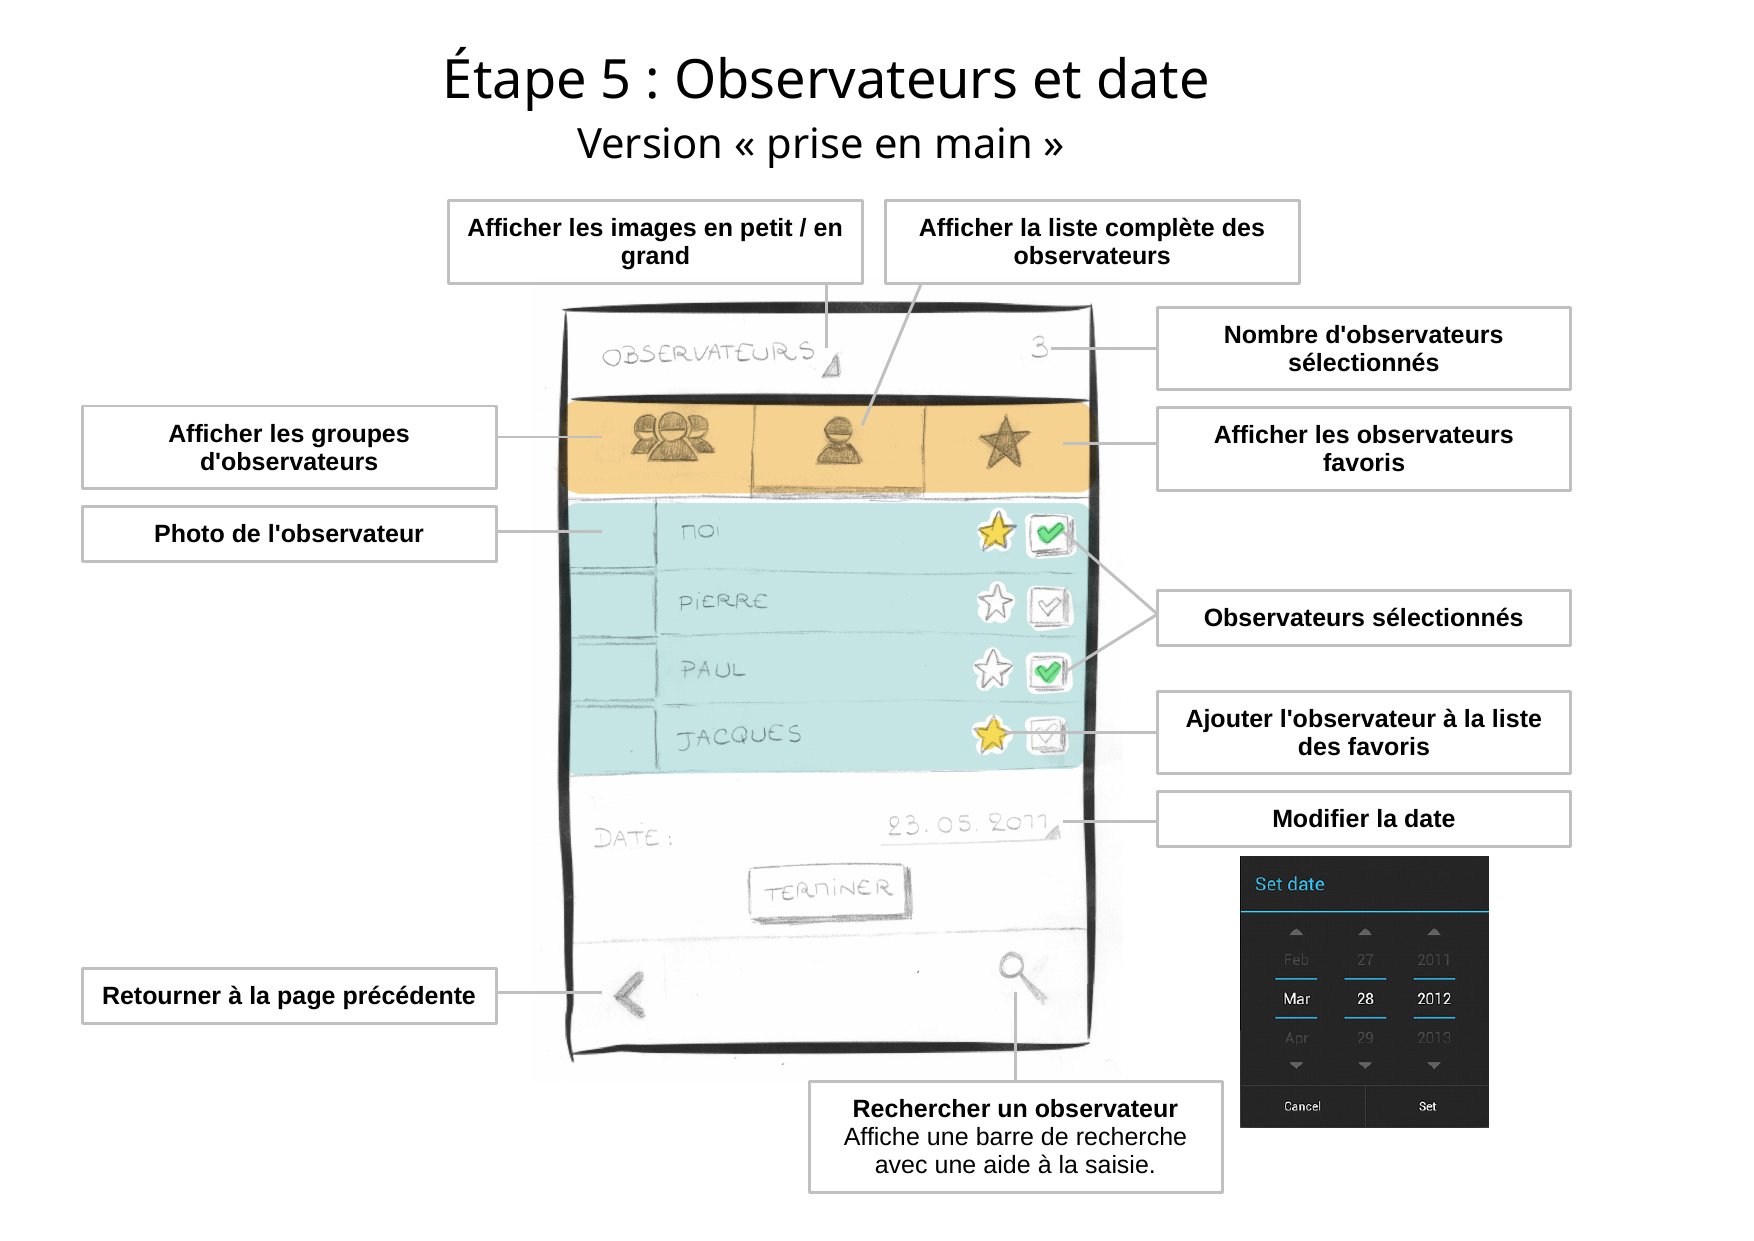

Étape 5 : Observateurs et date
Version « prise en main »
Afficher les images en petit / en grand
Afficher la liste complète des observateurs
Nombre d'observateurs sélectionnés
Afficher les groupes d'observateurs
Afficher les observateurs favoris
# Photo de l'observateur
Observateurs sélectionnés
Ajouter l'observateur à la liste des favoris
Modifier la date
Retourner à la page précédente
Rechercher un observateur
Affiche une barre de recherche avec une aide à la saisie.